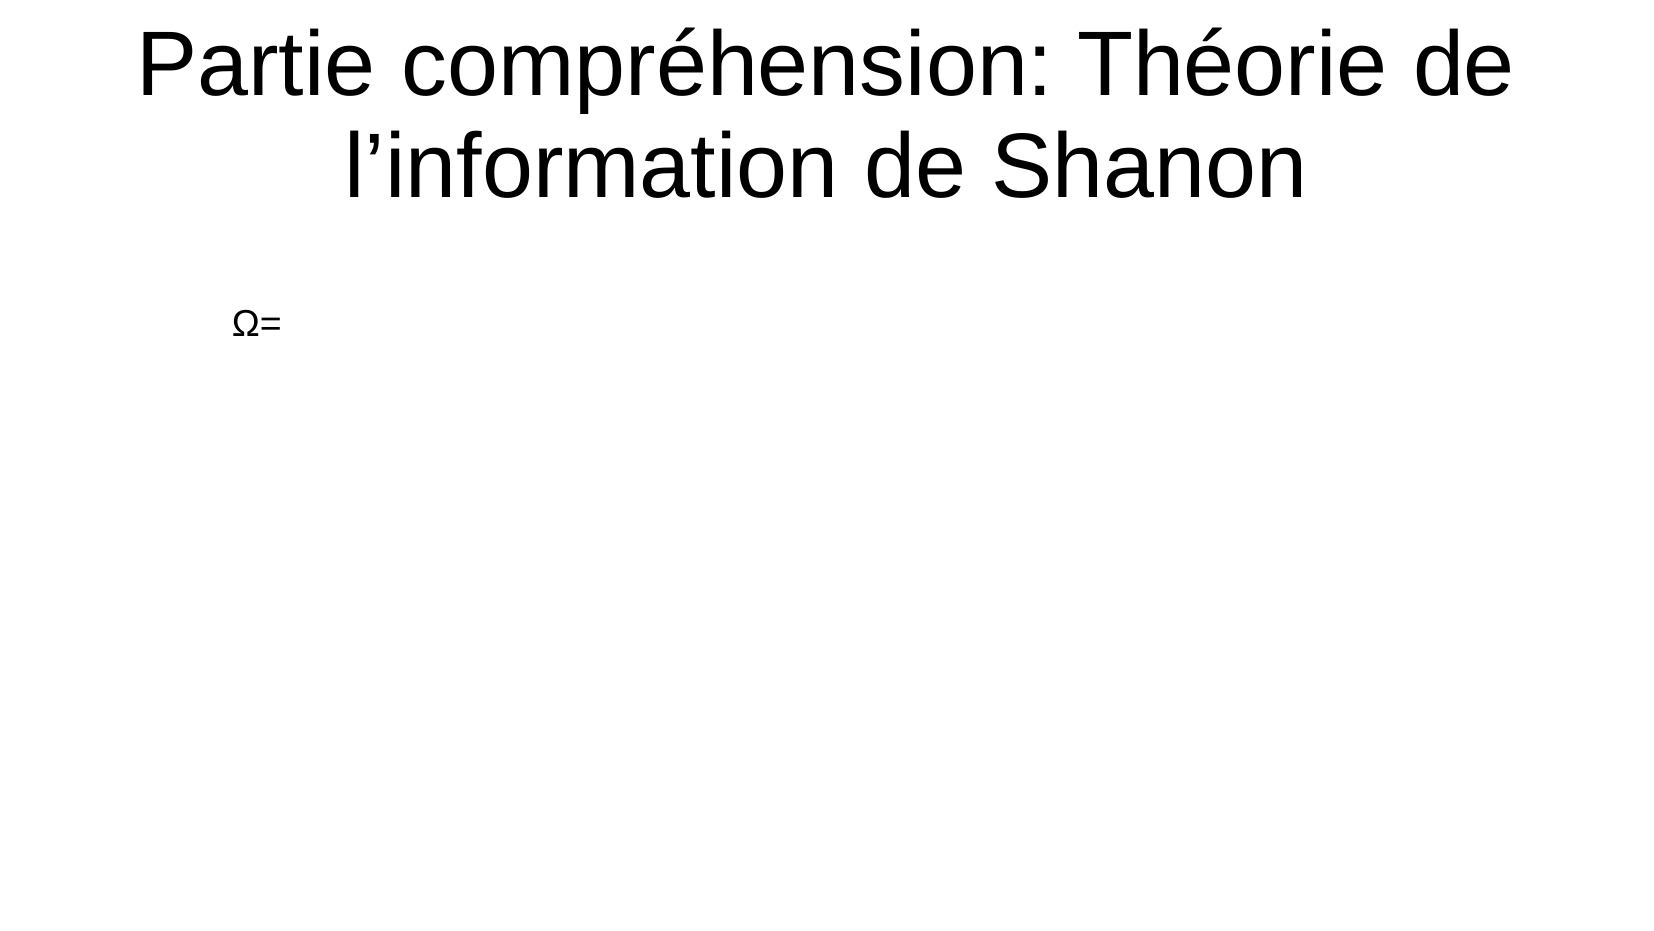

# Partie compréhension: Théorie de l’information de Shanon
 Ω=